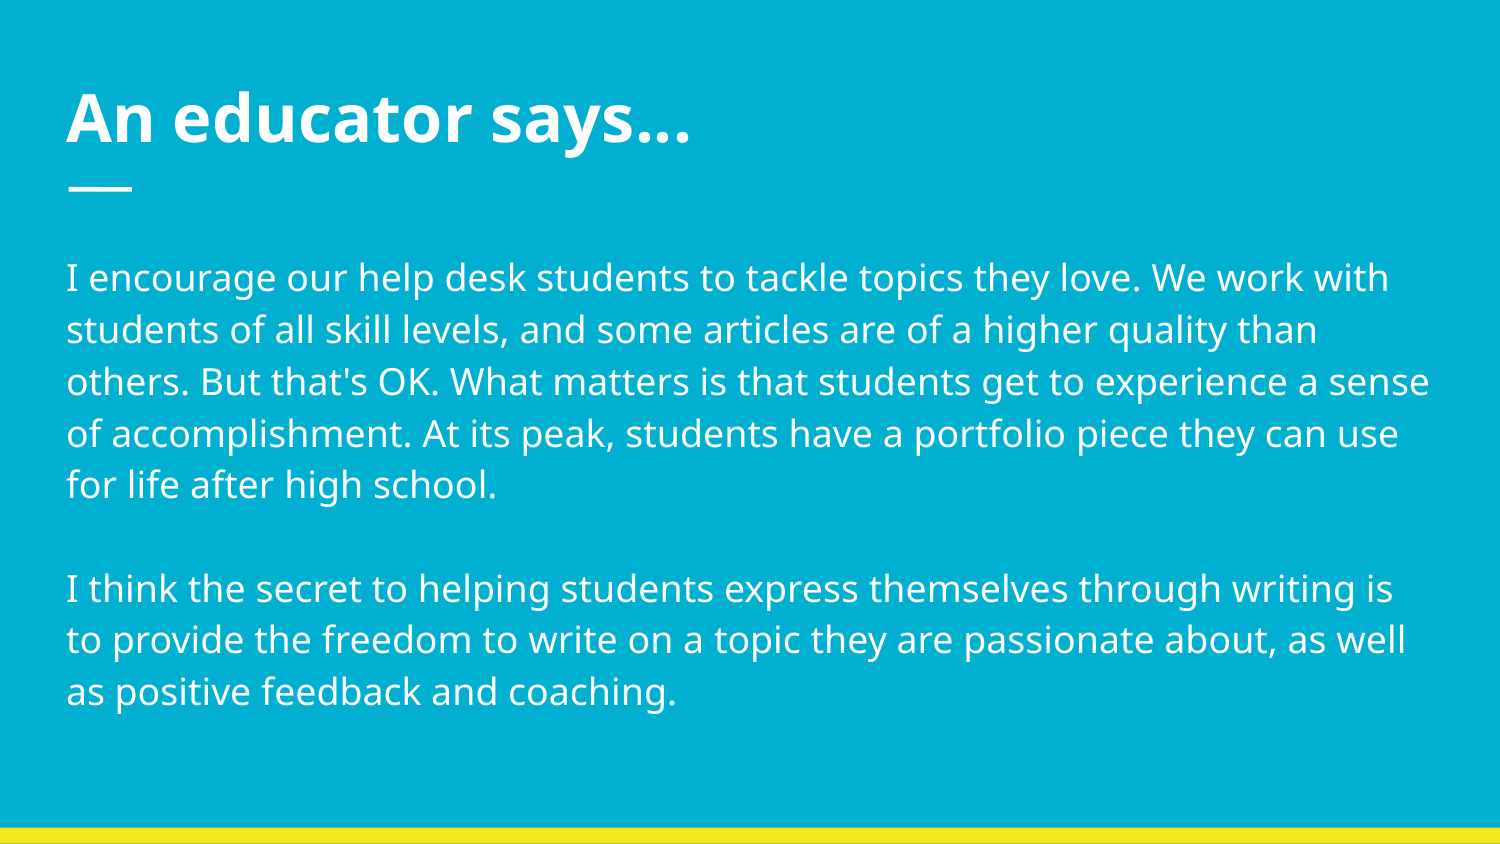

# An educator says...
I encourage our help desk students to tackle topics they love. We work with students of all skill levels, and some articles are of a higher quality than others. But that's OK. What matters is that students get to experience a sense of accomplishment. At its peak, students have a portfolio piece they can use for life after high school.
I think the secret to helping students express themselves through writing is to provide the freedom to write on a topic they are passionate about, as well as positive feedback and coaching.